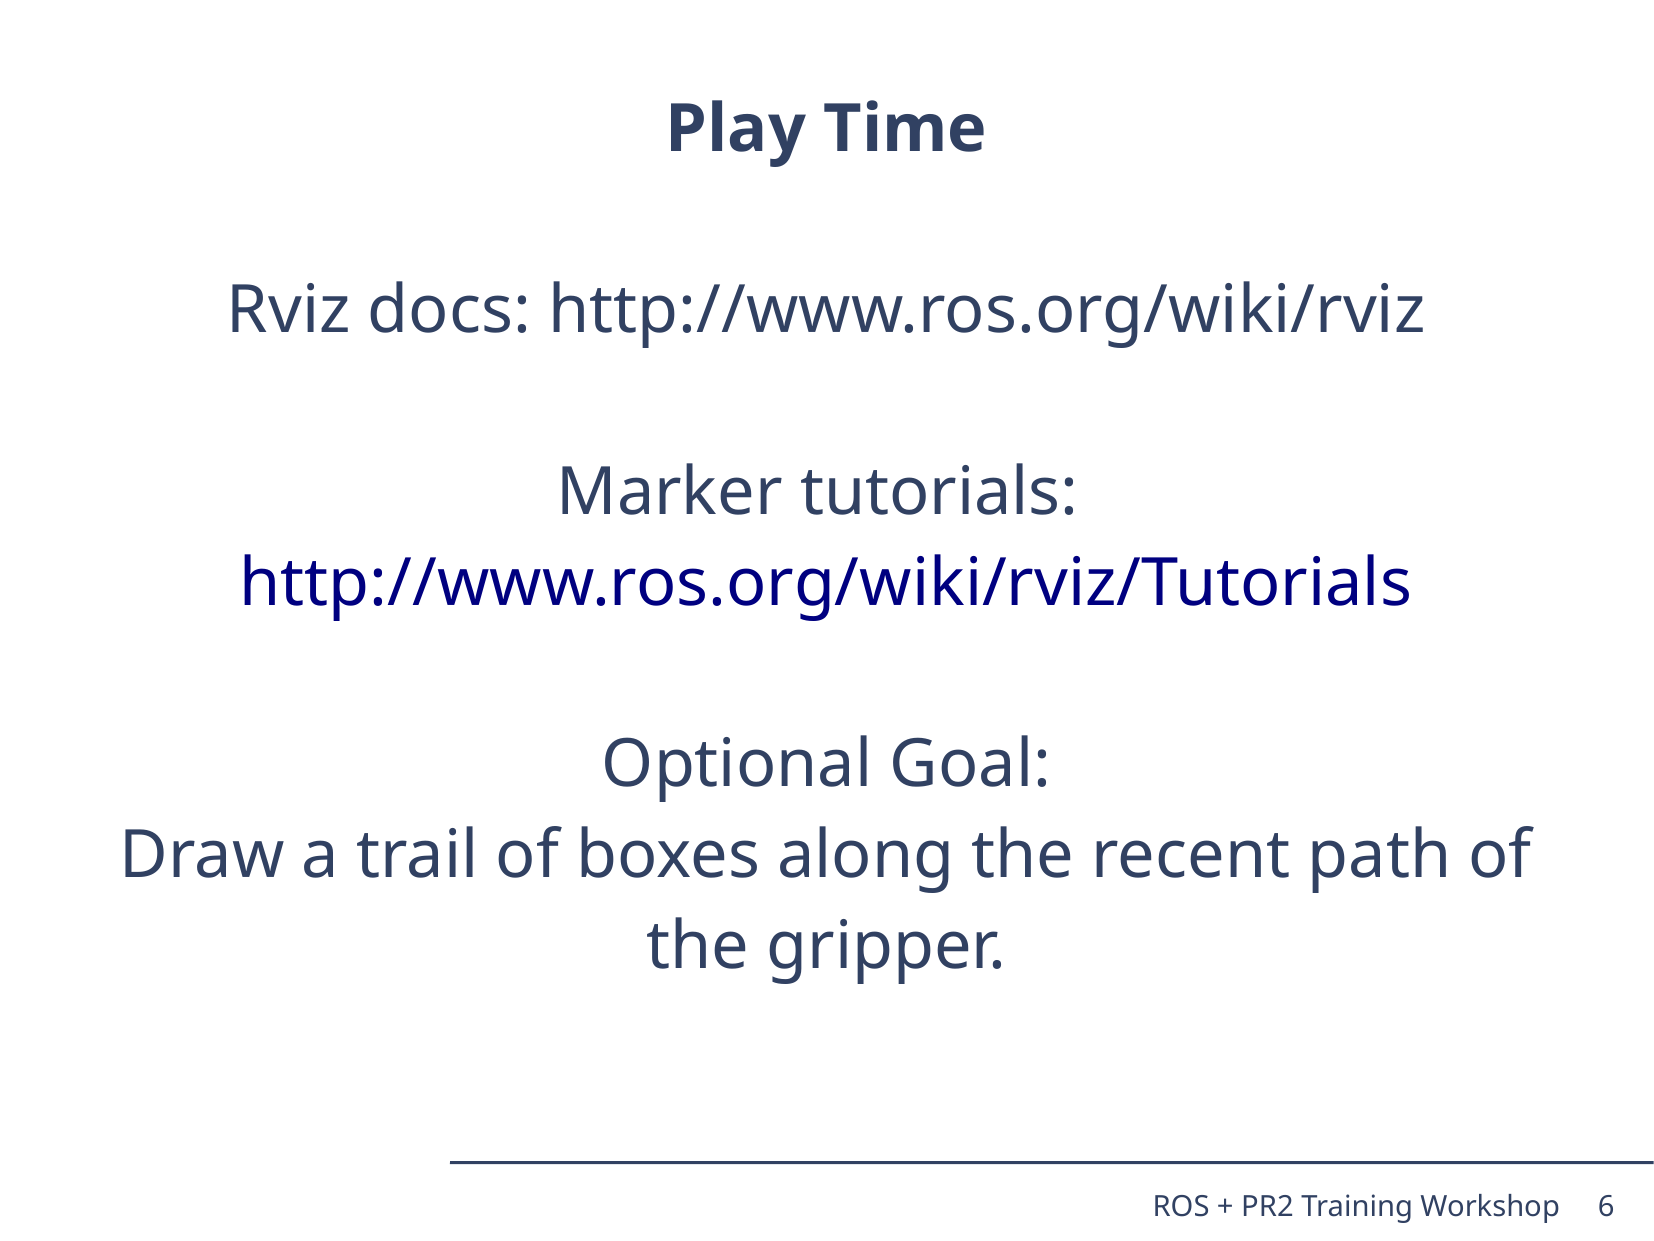

# Play Time
Rviz docs: http://www.ros.org/wiki/rviz
Marker tutorials: http://www.ros.org/wiki/rviz/Tutorials
Optional Goal:
Draw a trail of boxes along the recent path of the gripper.